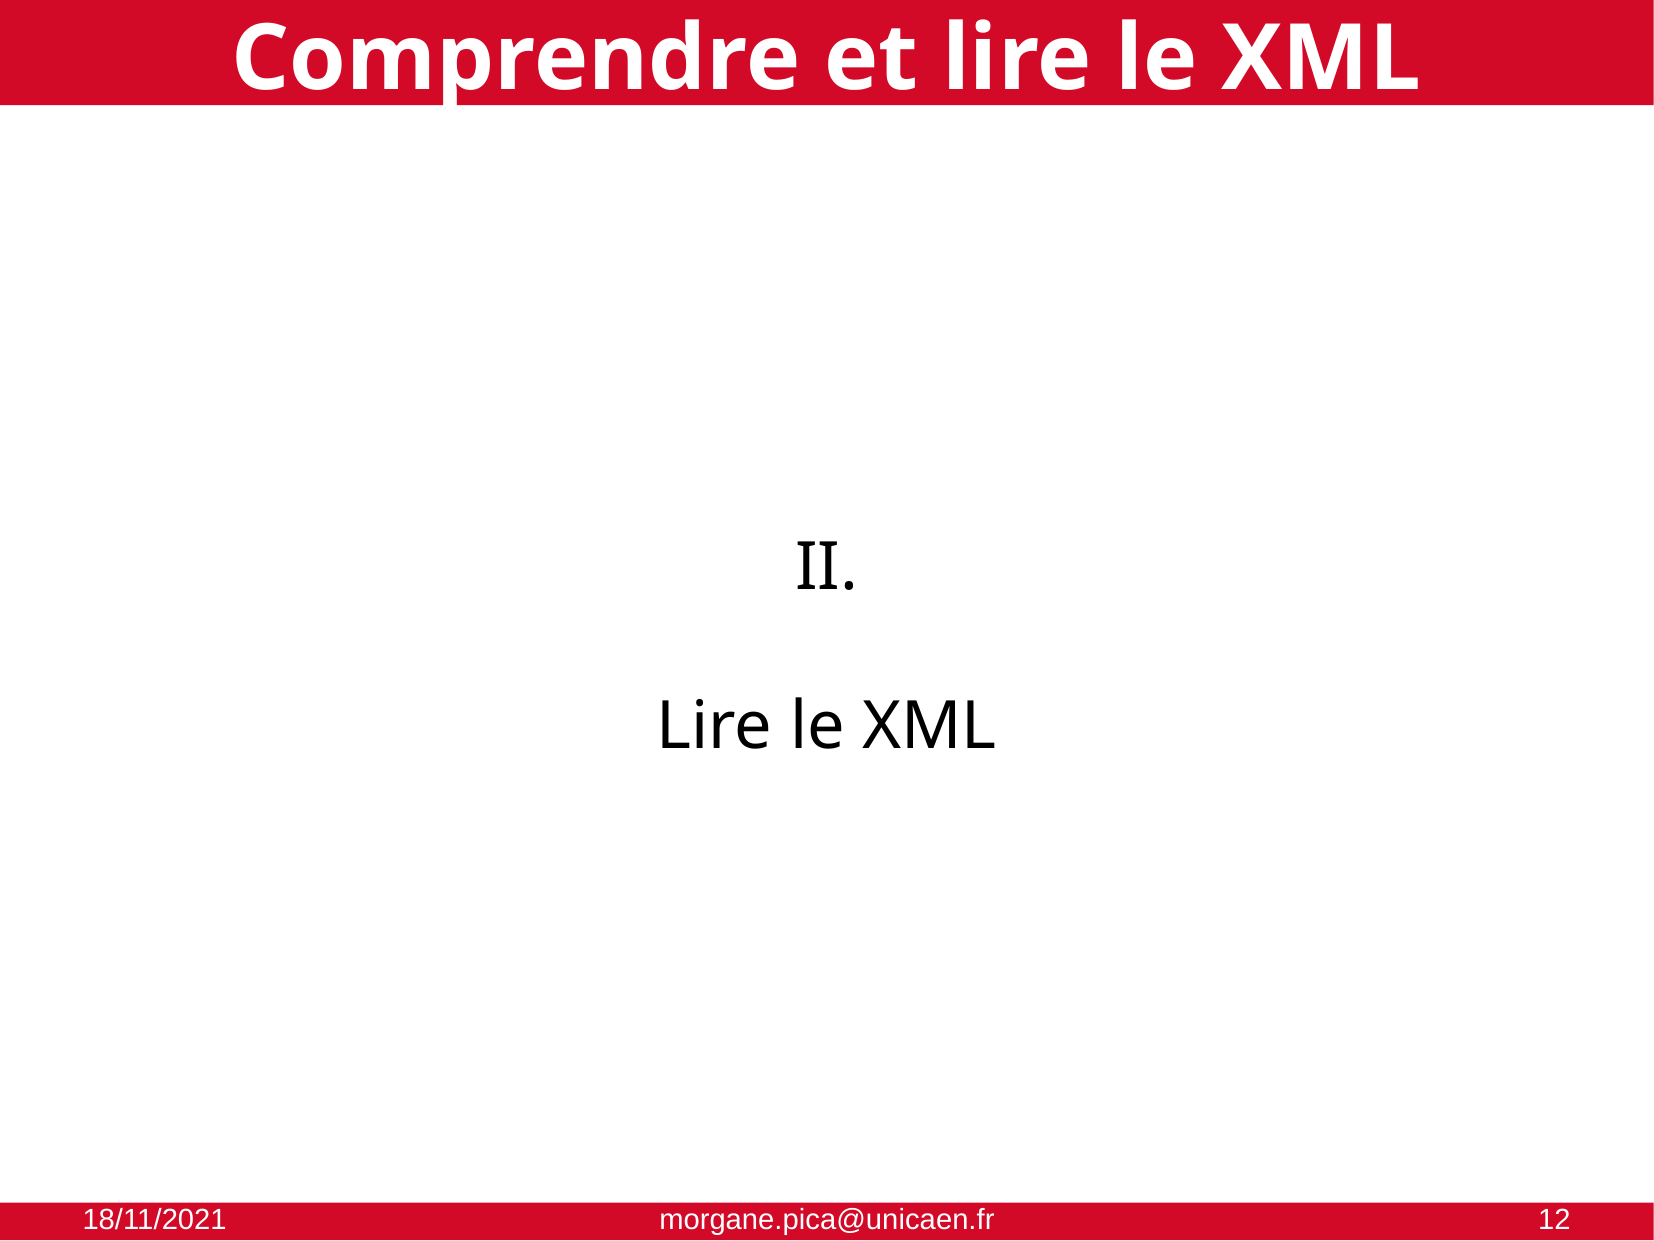

# Comprendre et lire le XML
II.
Lire le XML
18/11/2021
morgane.pica@unicaen.fr
12